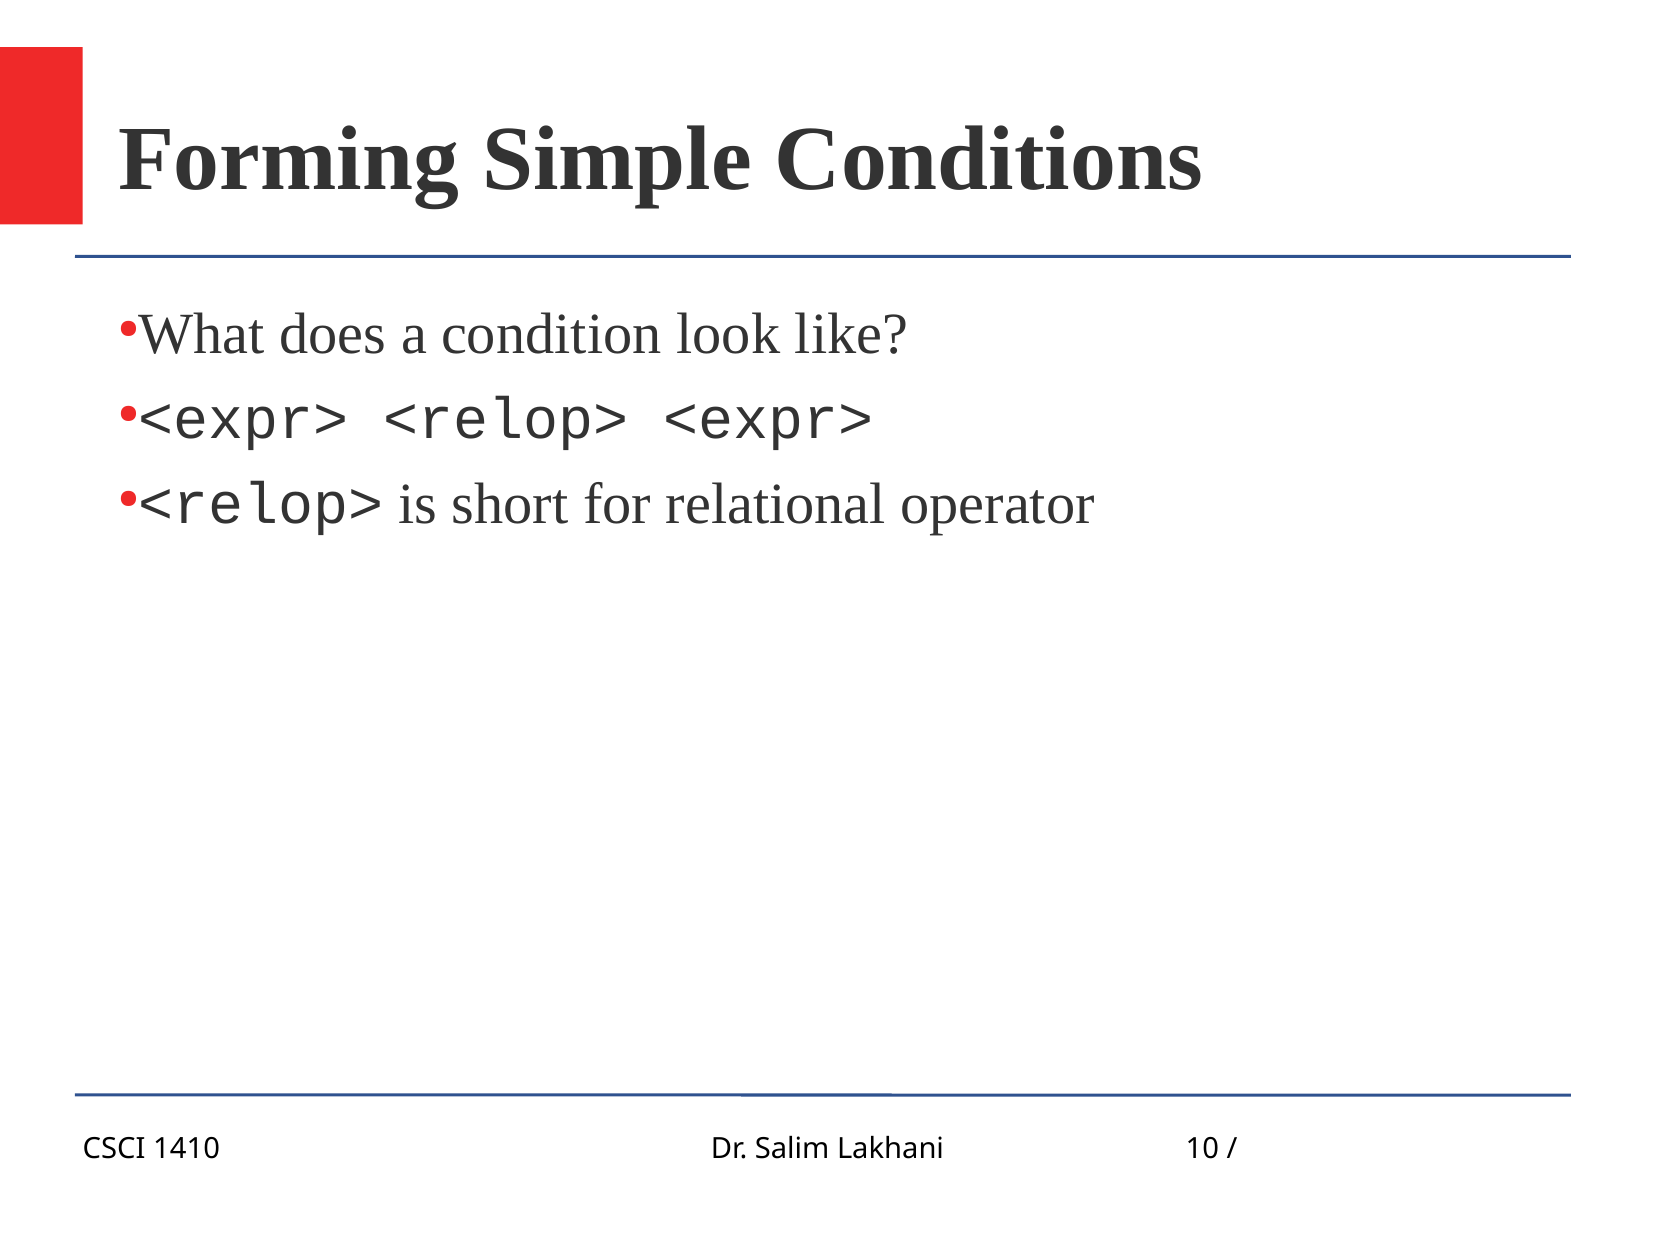

# Forming Simple Conditions
What does a condition look like?
<expr> <relop> <expr>
<relop> is short for relational operator
CSCI 1410
Dr. Salim Lakhani